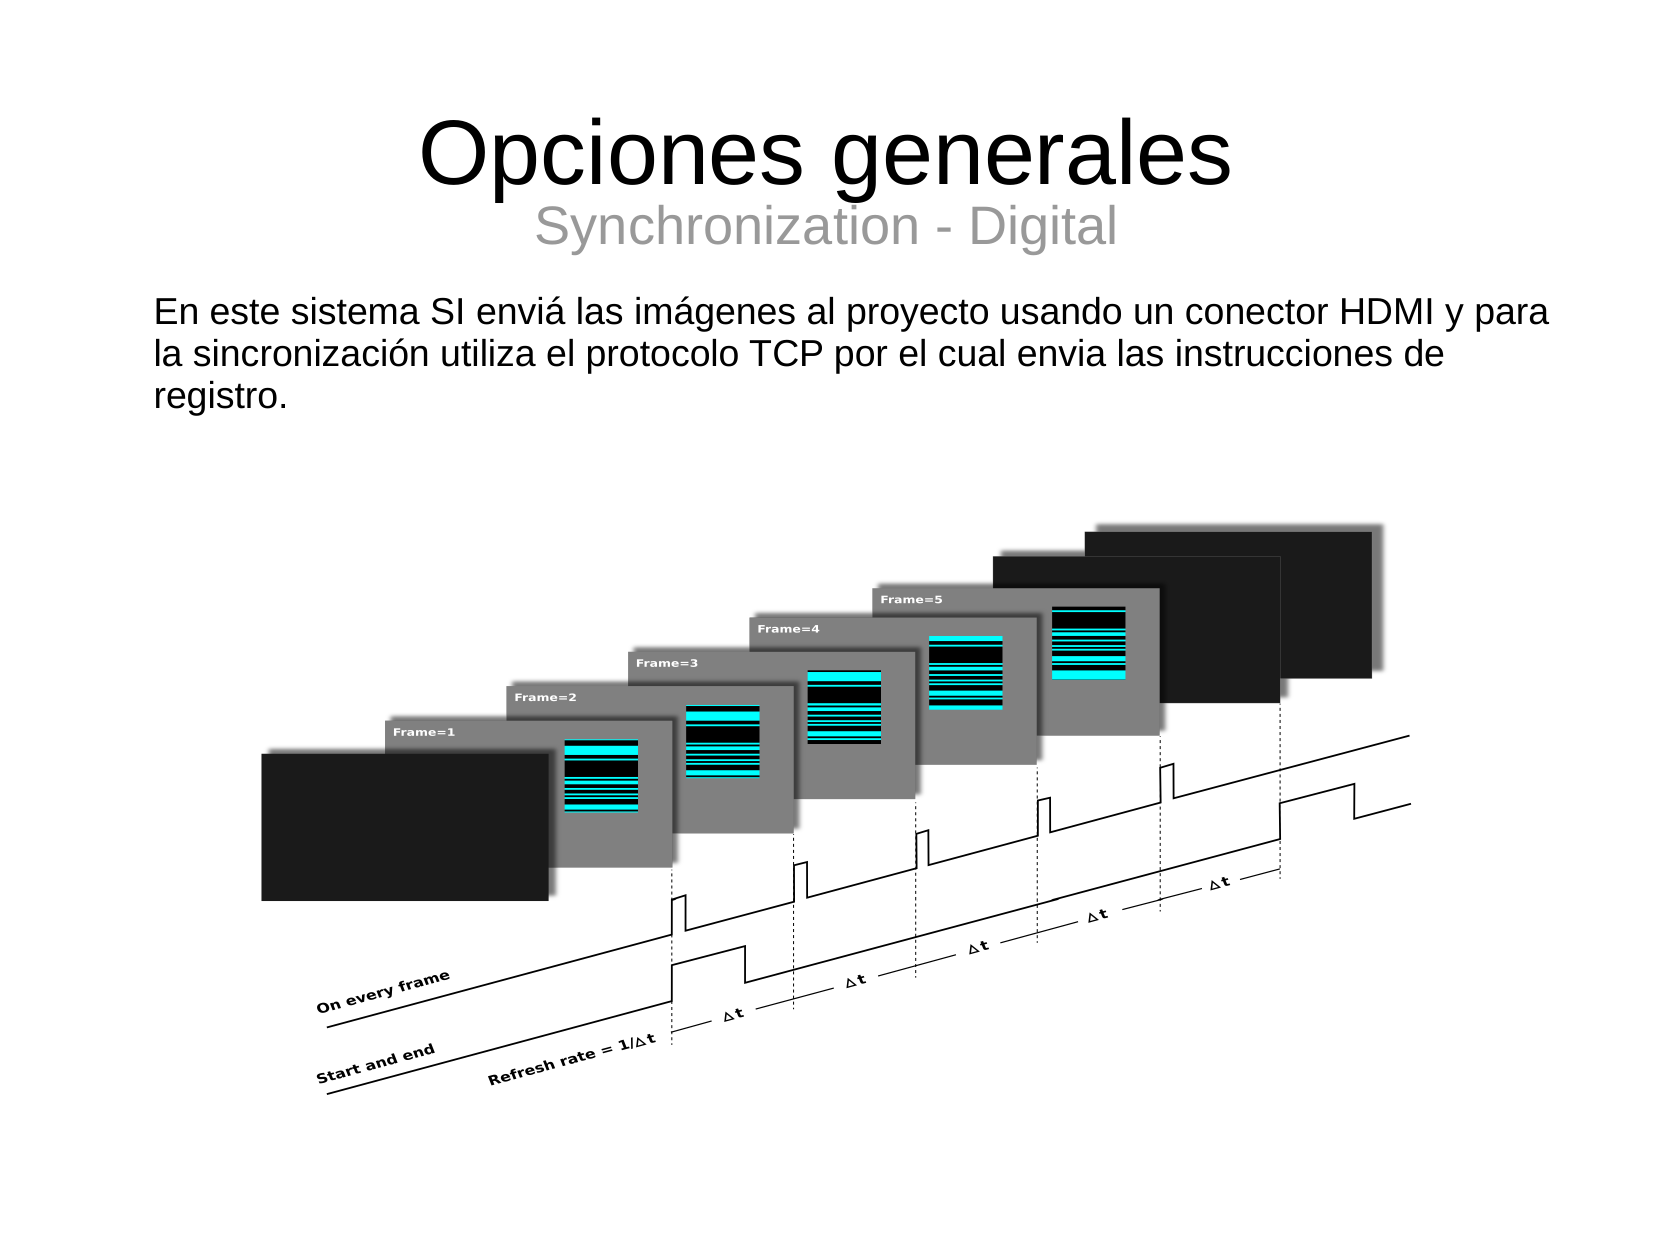

# Opciones generales
Synchronization - Digital
En este sistema SI enviá las imágenes al proyecto usando un conector HDMI y para la sincronización utiliza el protocolo TCP por el cual envia las instrucciones de registro.